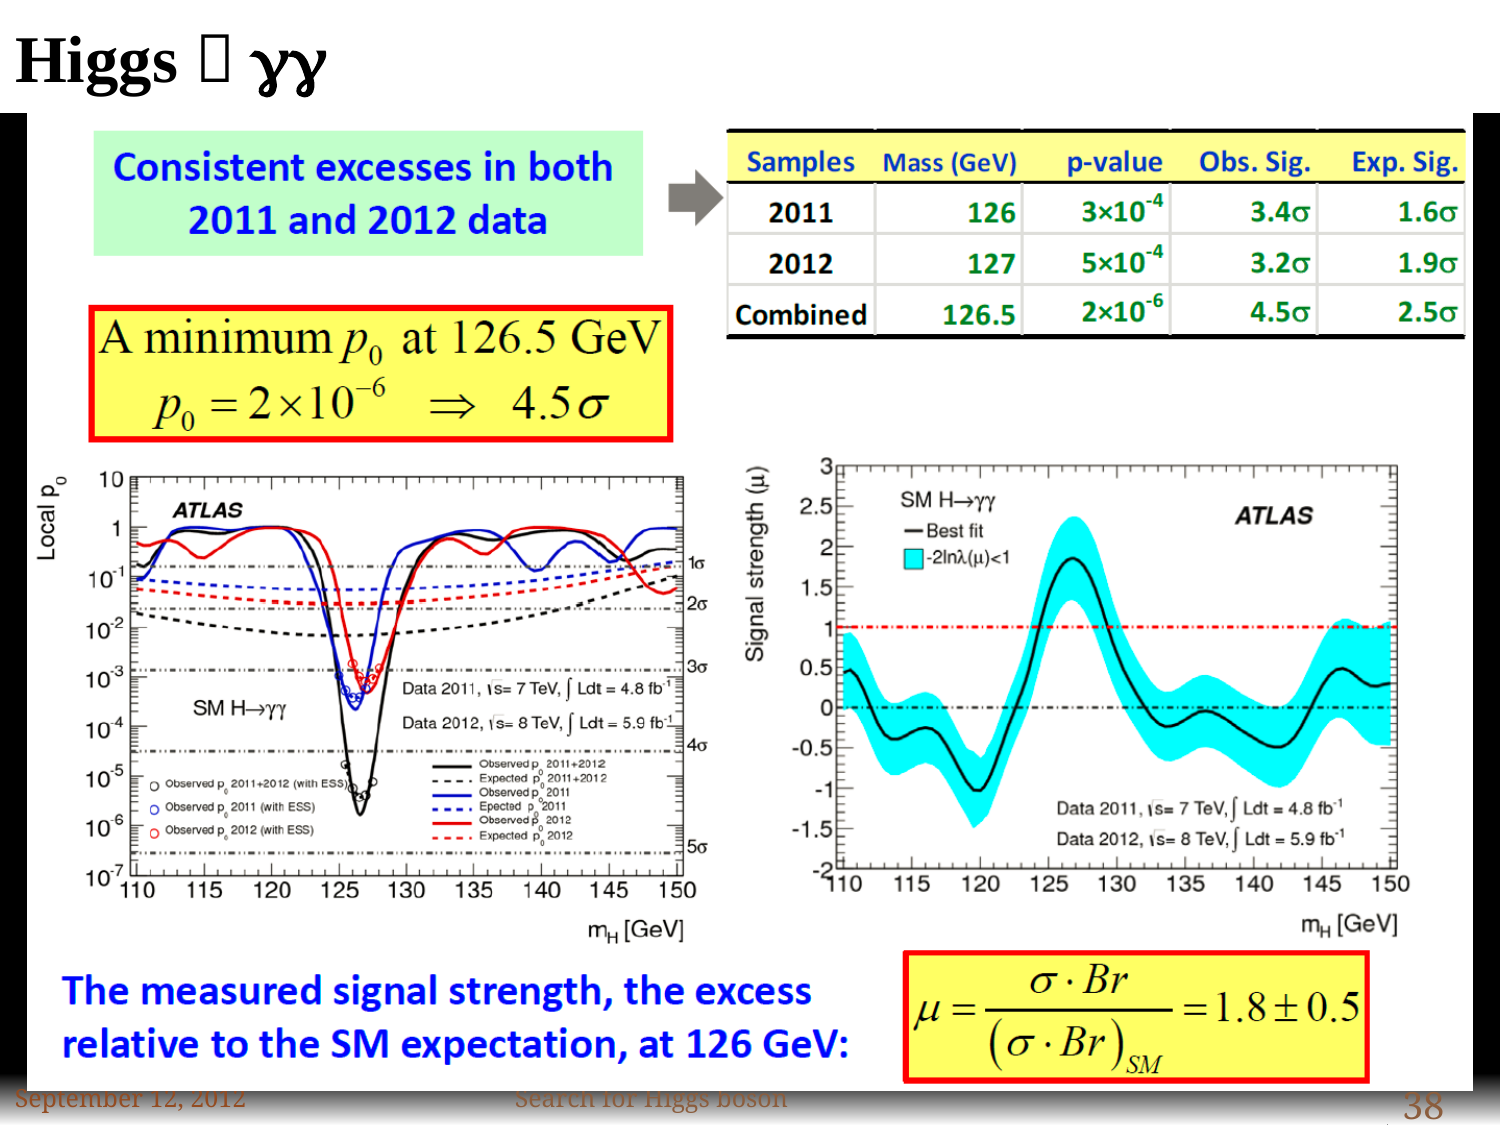

# Higgs  gg
September 12, 2012
Search for Higgs boson